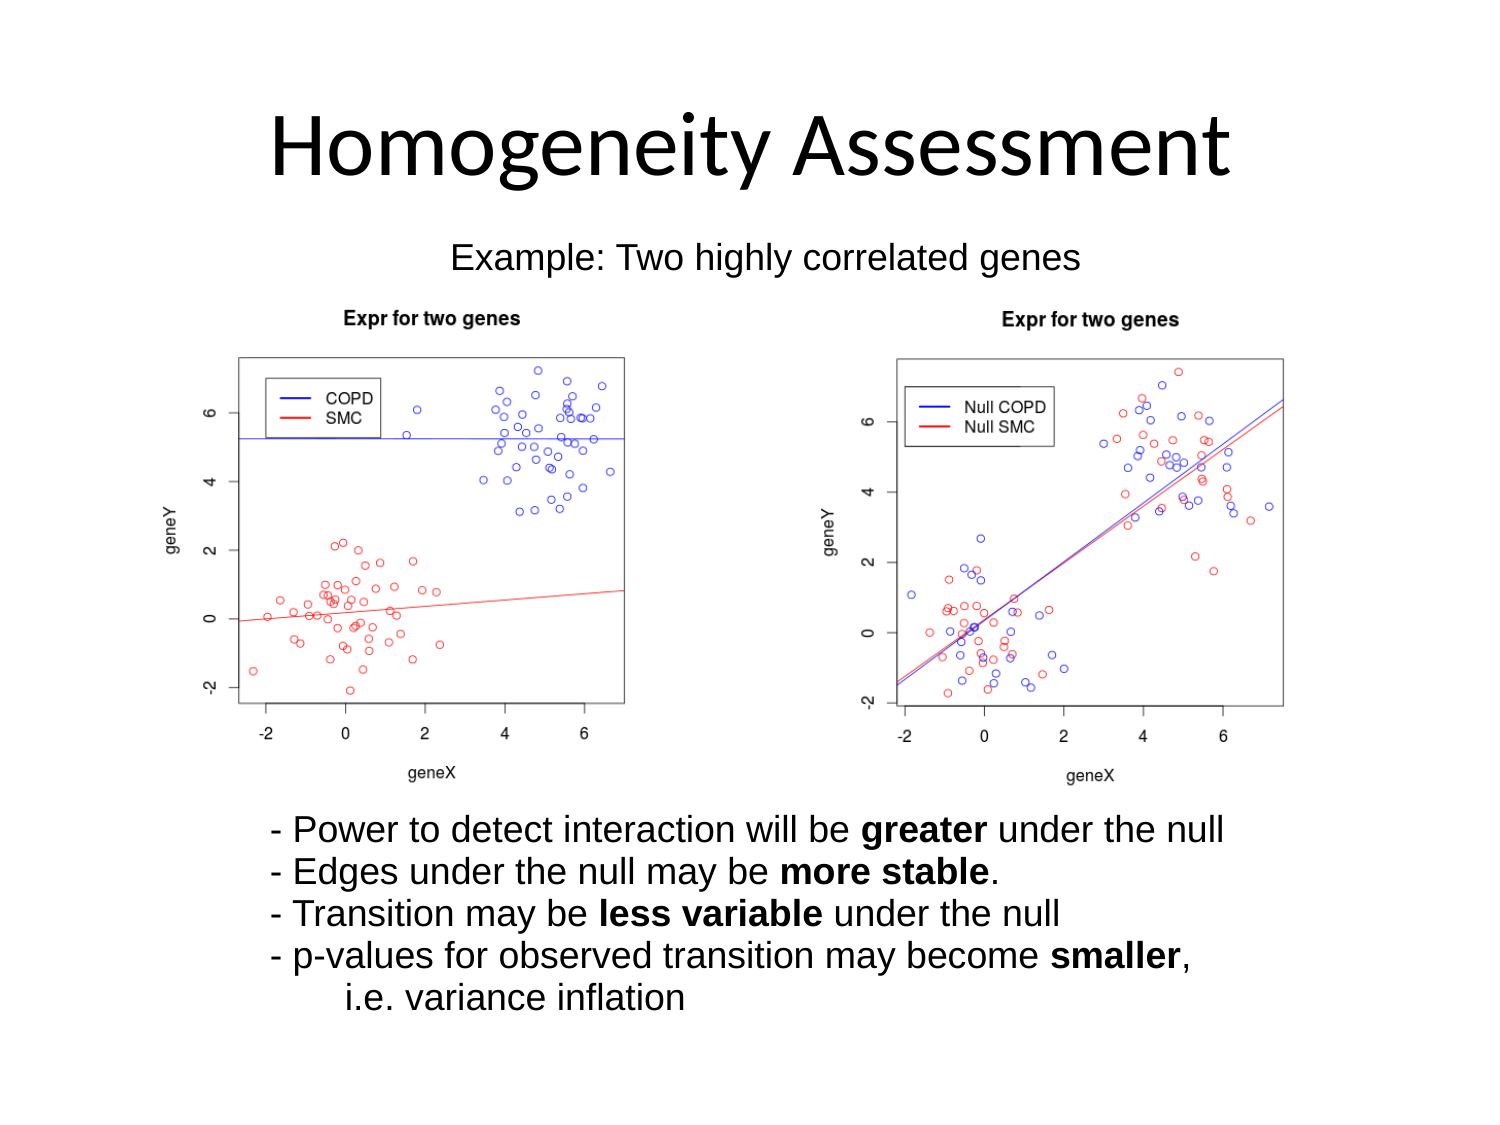

# Homogeneity Assessment
Example: Two highly correlated genes
- Power to detect interaction will be greater under the null
- Edges under the null may be more stable.
- Transition may be less variable under the null
- p-values for observed transition may become smaller,
	i.e. variance inflation